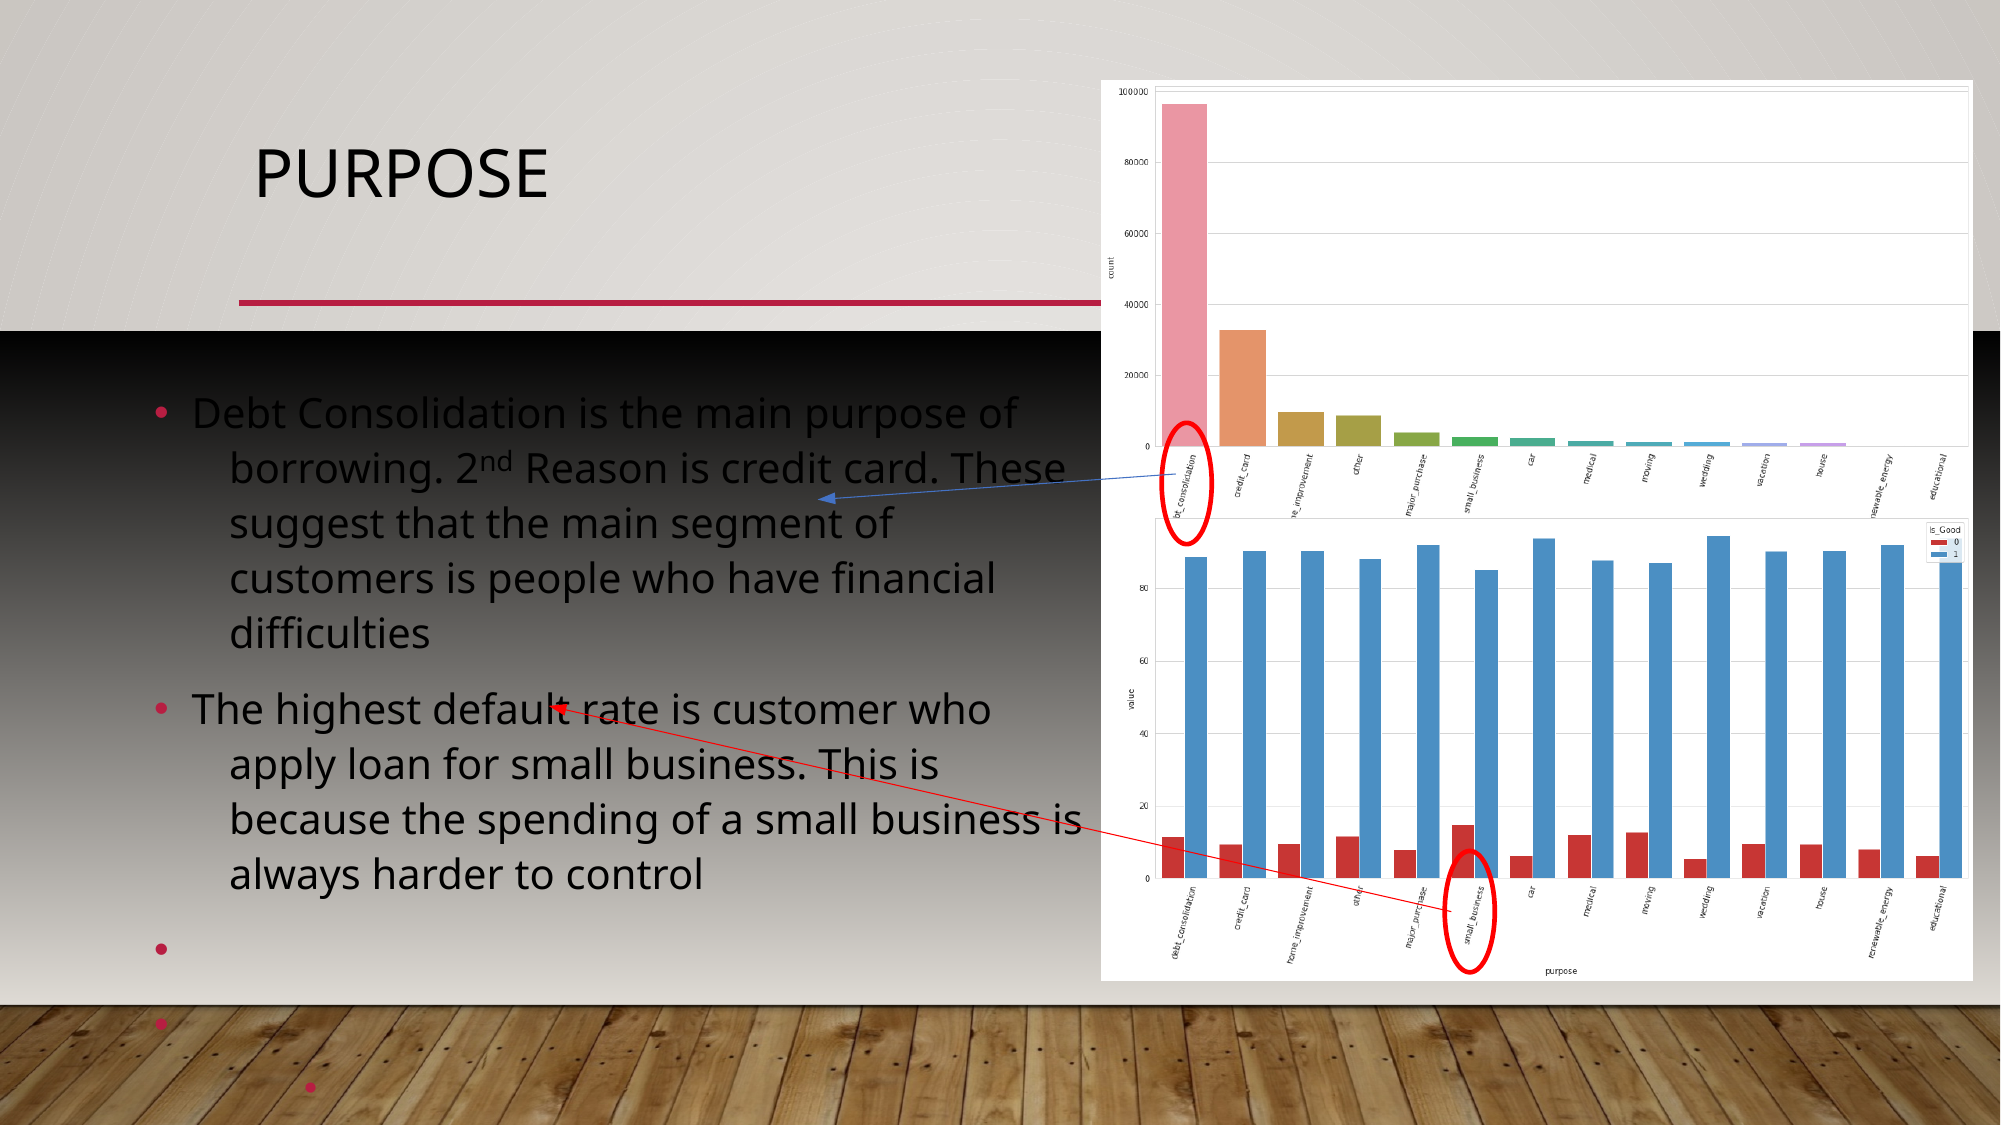

# Purpose
Debt Consolidation is the main purpose of borrowing. 2nd Reason is credit card. These suggest that the main segment of customers is people who have financial difficulties
The highest default rate is customer who apply loan for small business. This is because the spending of a small business is always harder to control